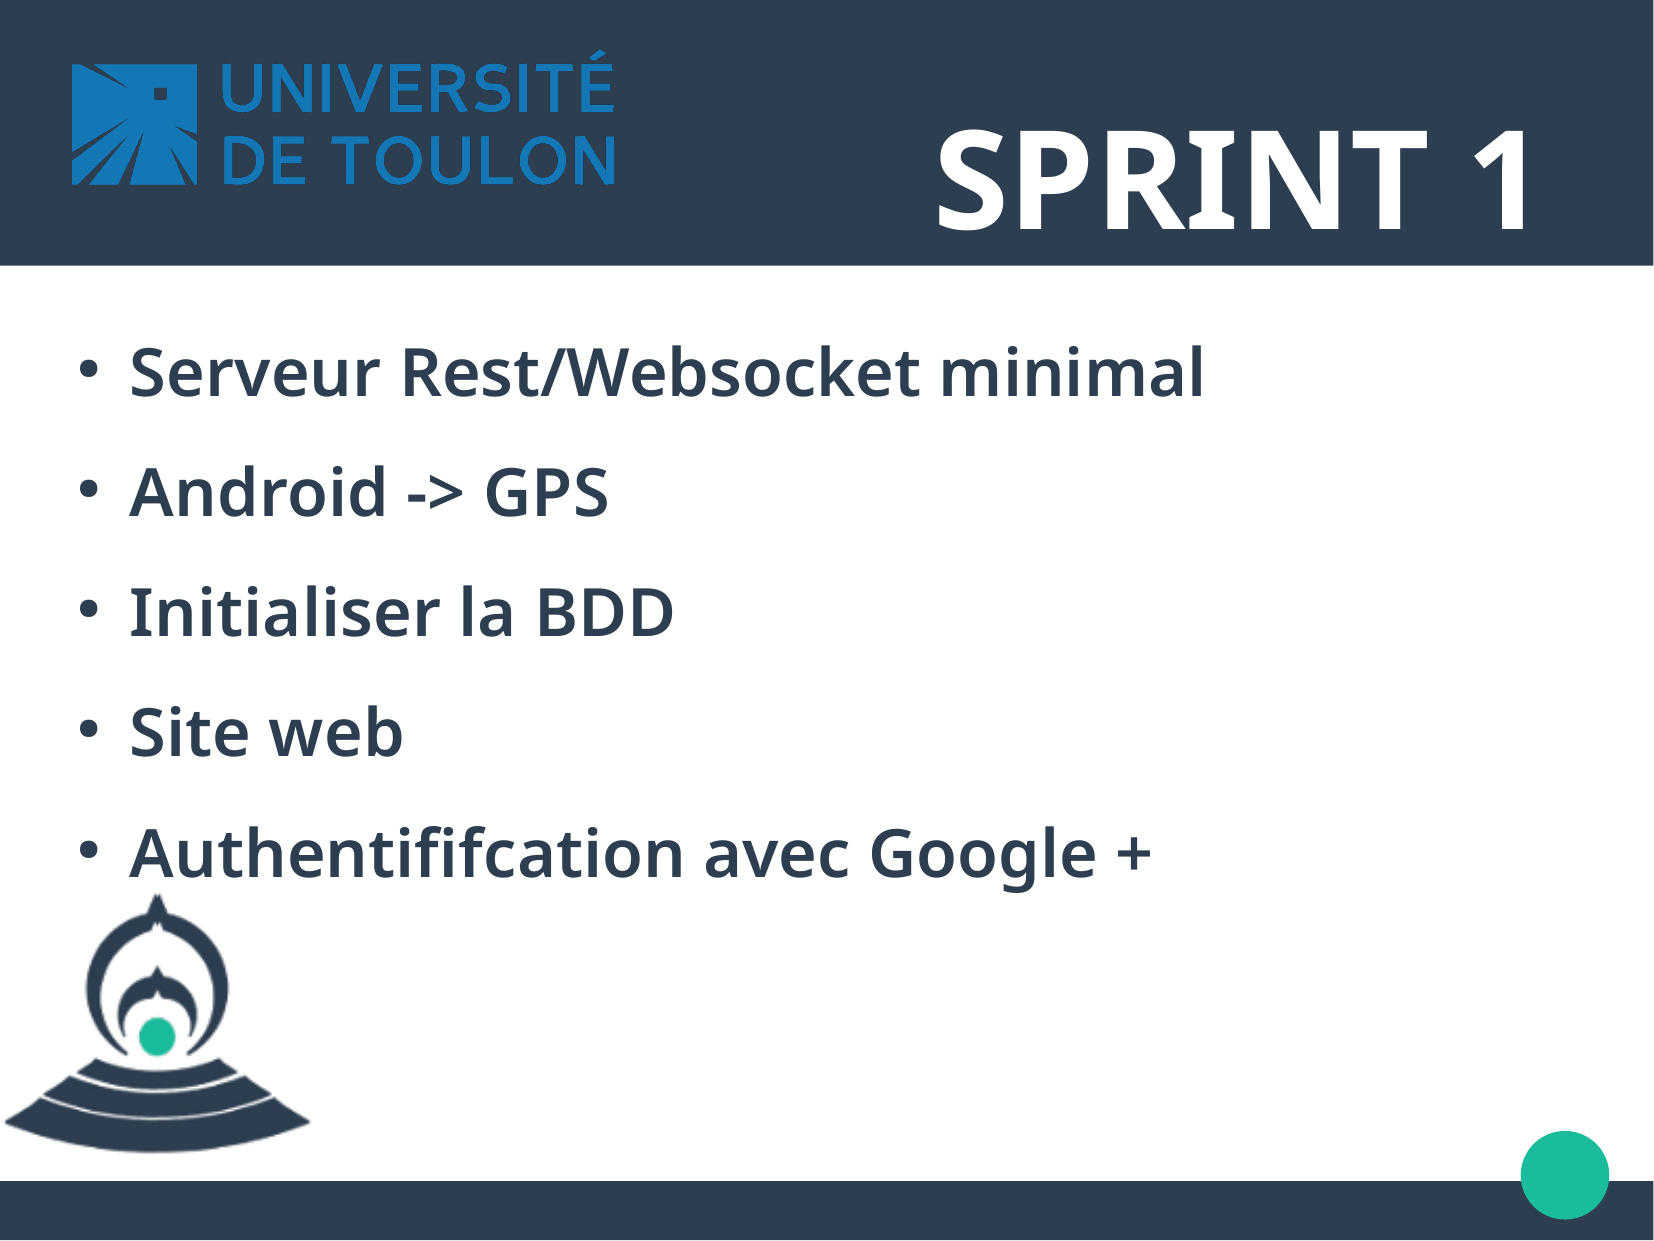

#
SPRINT 1
Serveur Rest/Websocket minimal
Android -> GPS
Initialiser la BDD
Site web
Authentififcation avec Google +